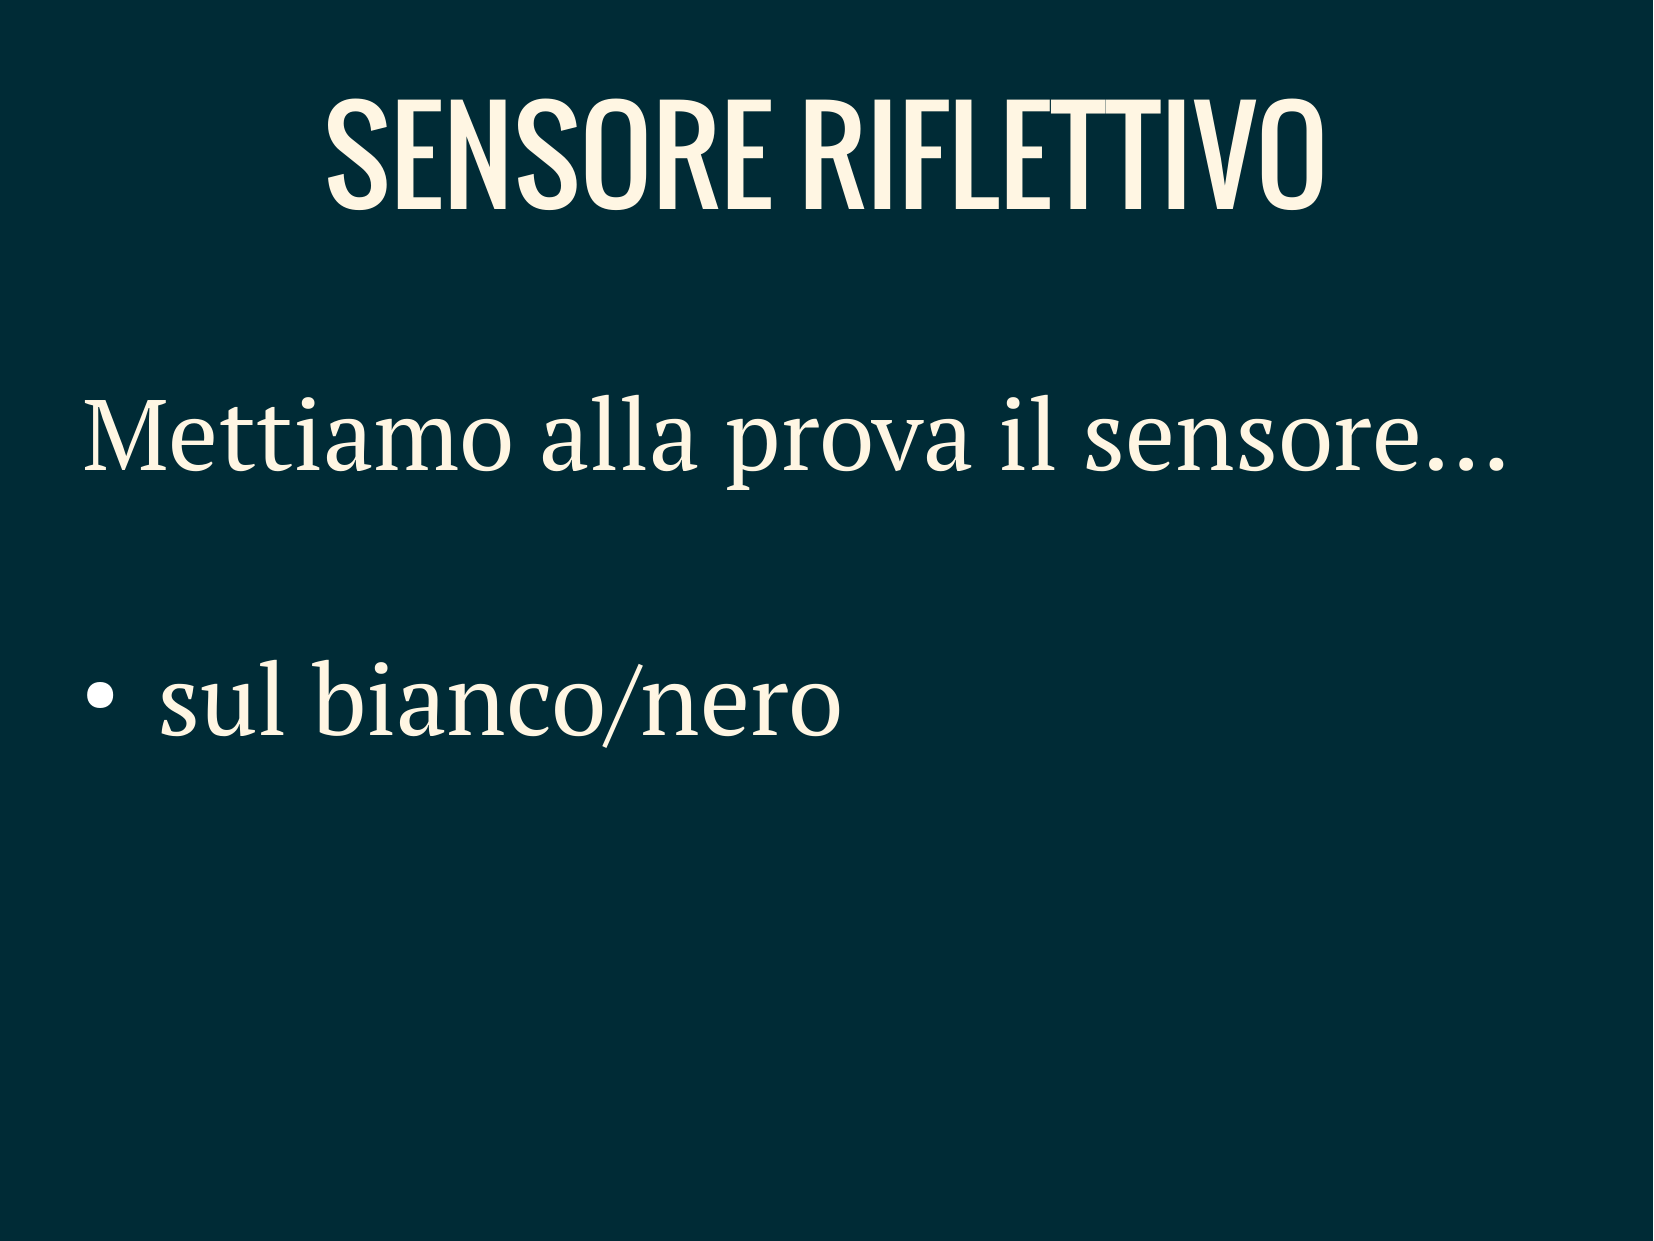

# Sensore riflettivo
Mettiamo alla prova il sensore…
sul bianco/nero